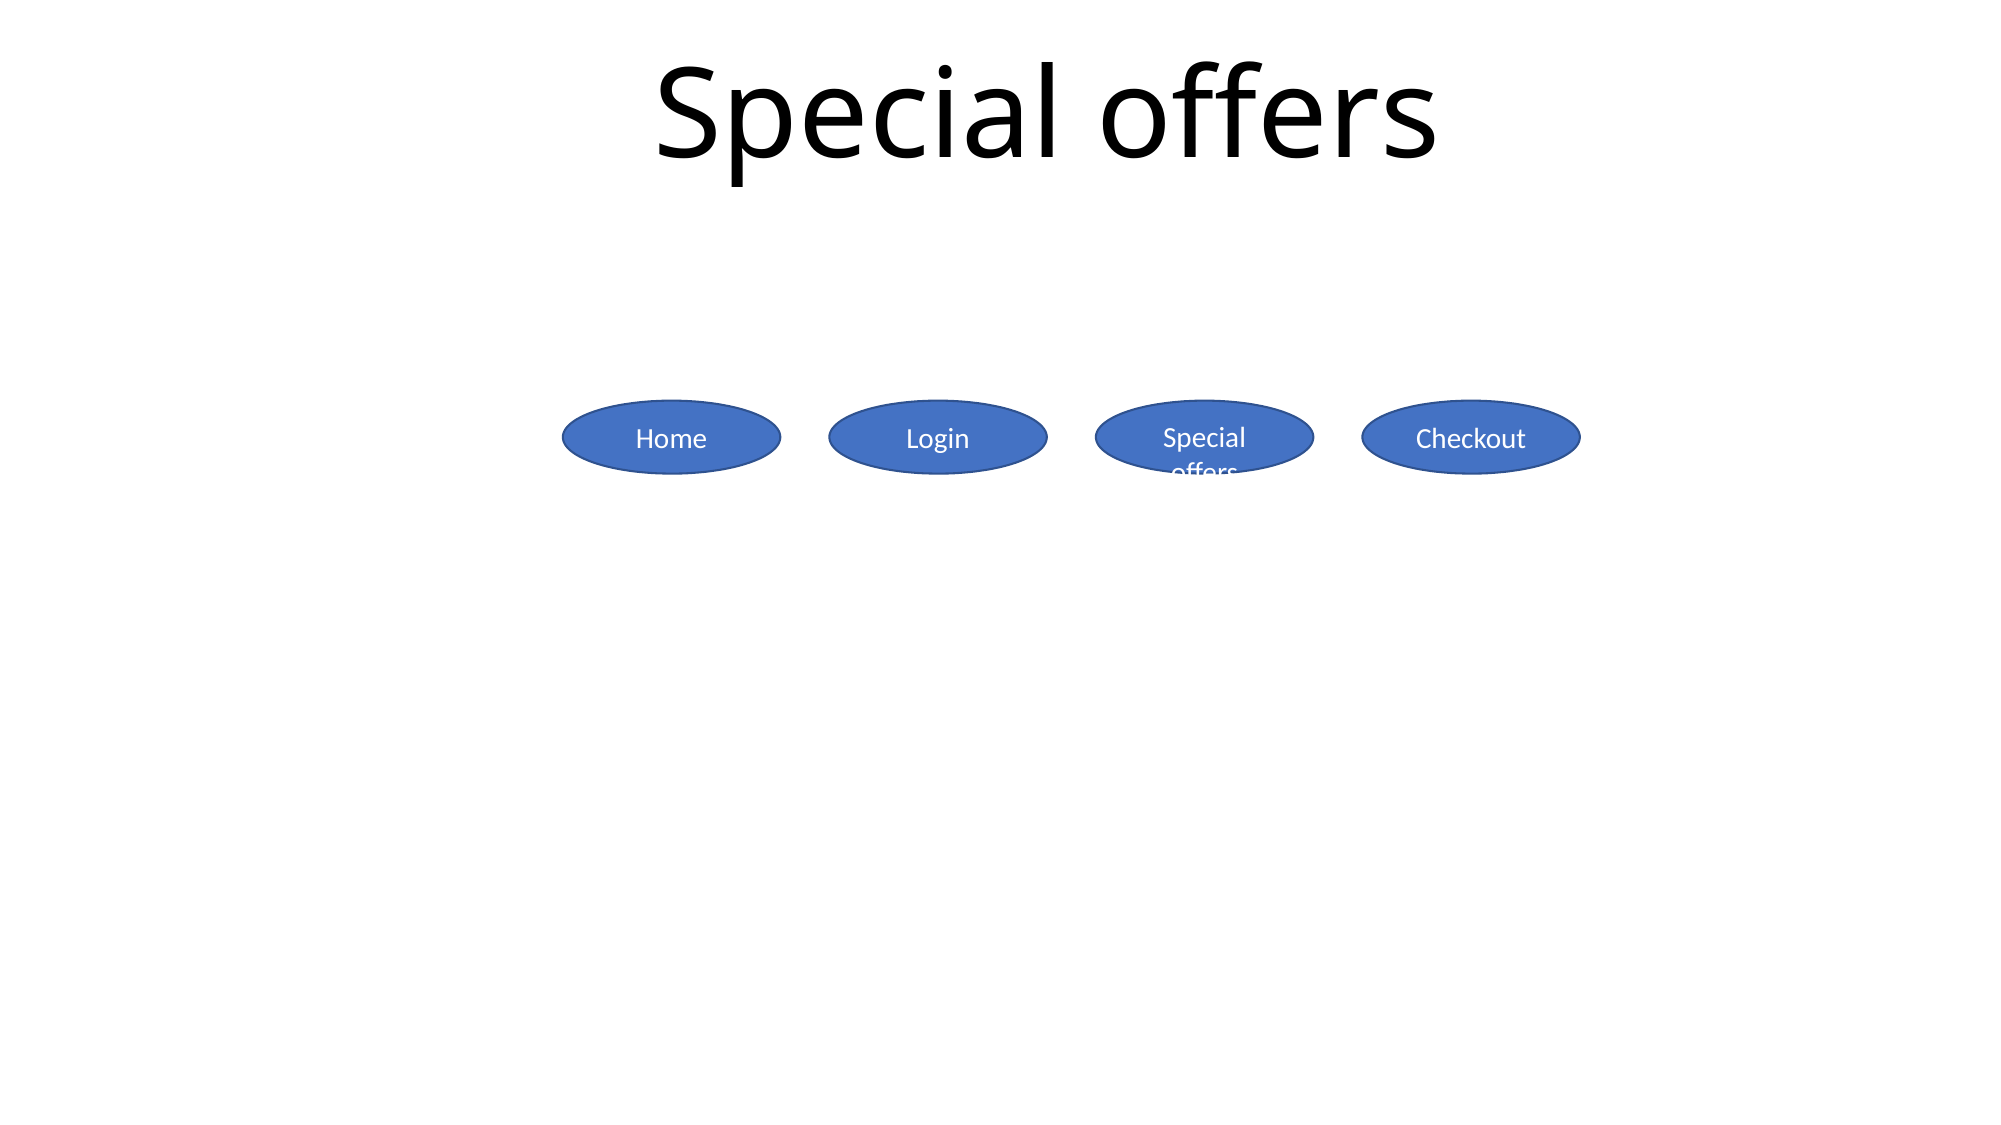

# Special offers
Home
Login
Special offers
Checkout